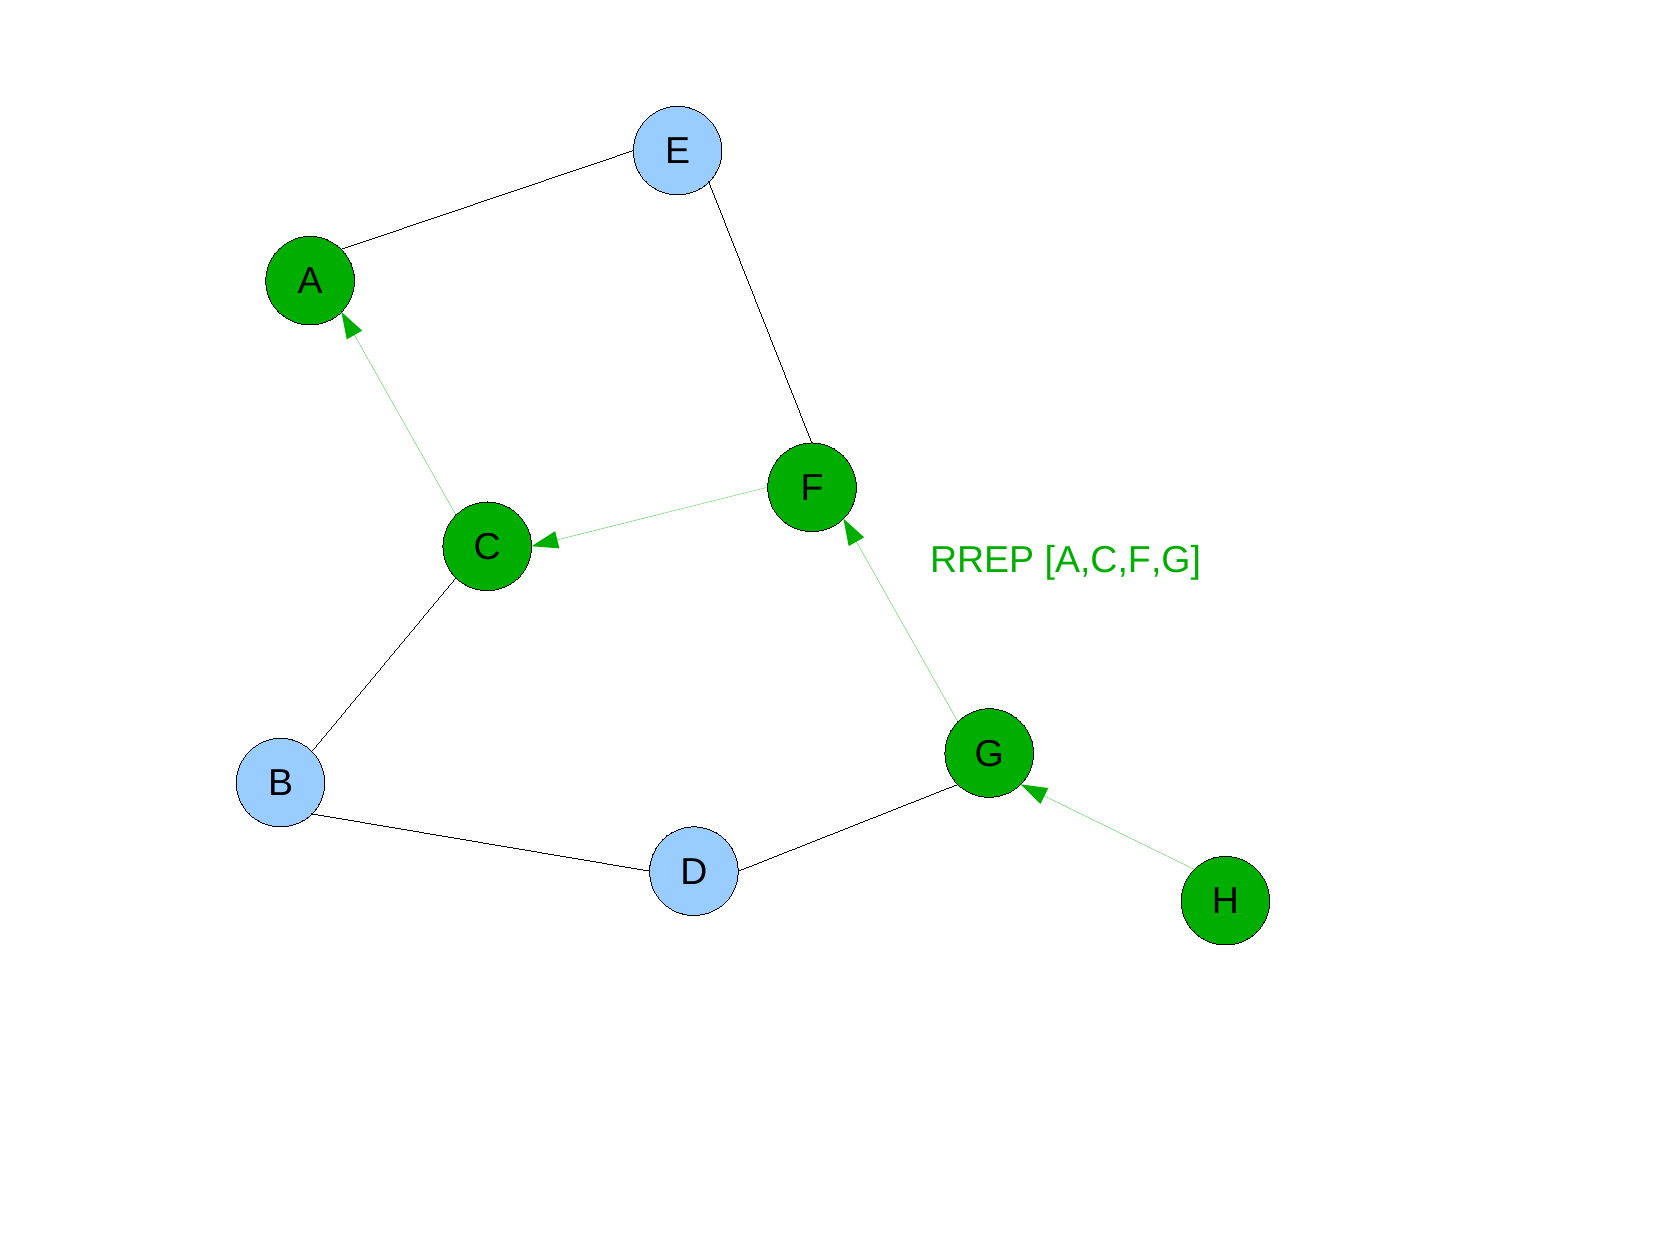

E
A
F
C
RREP [A,C,F,G]
G
B
D
H